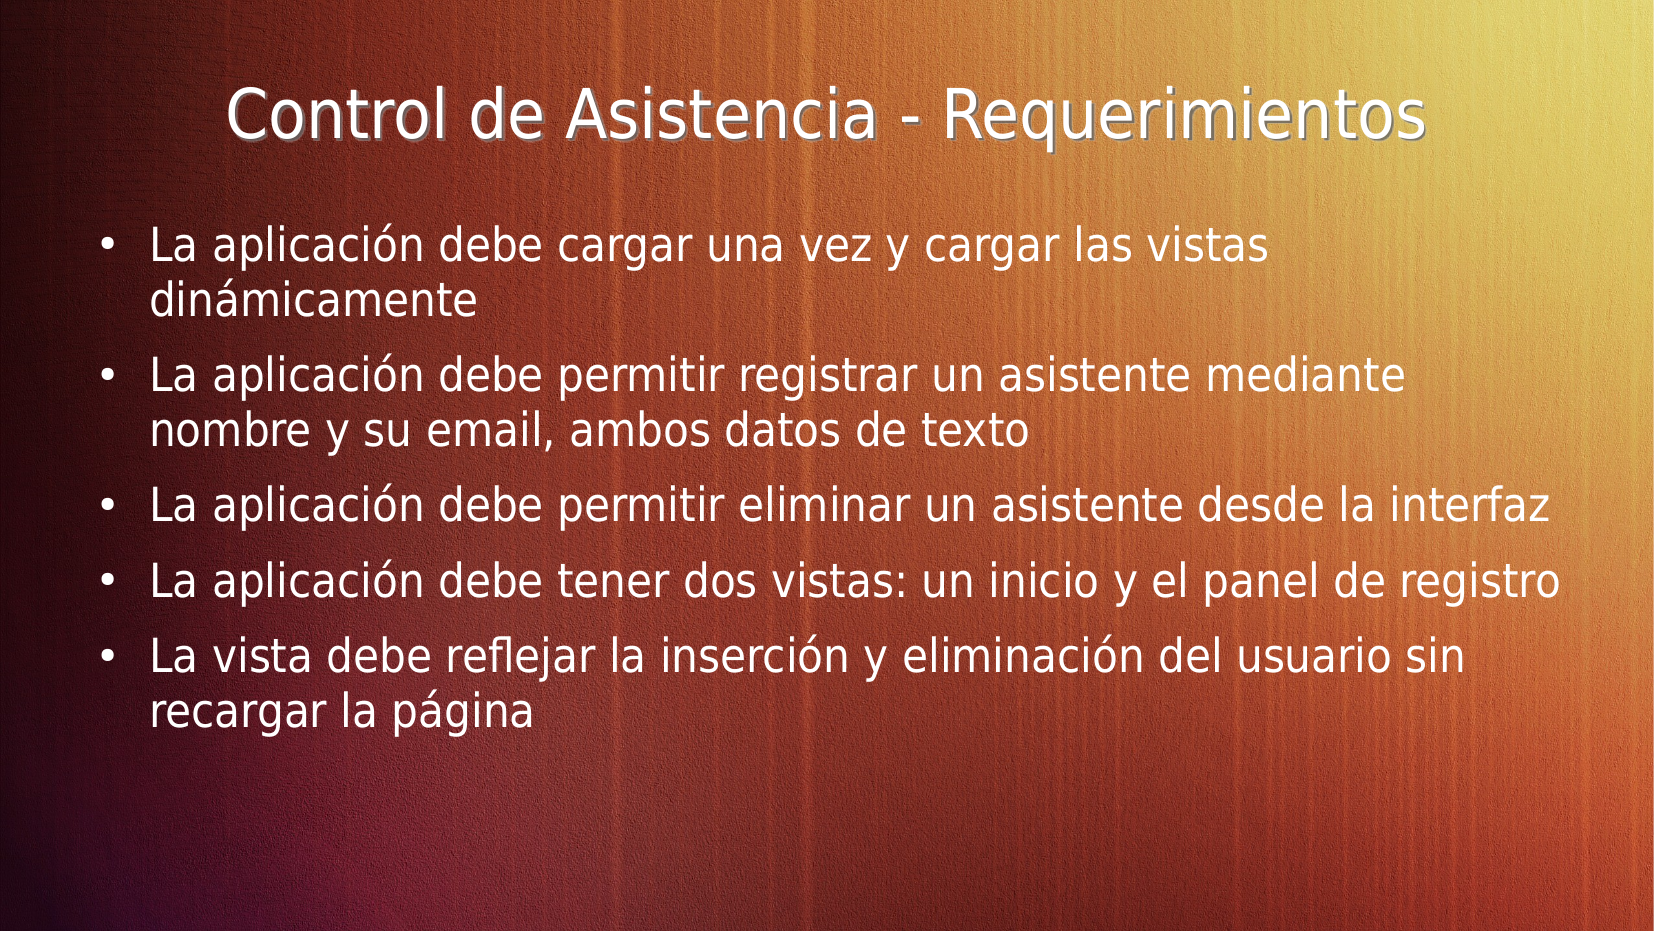

# Control de Asistencia - Requerimientos
La aplicación debe cargar una vez y cargar las vistas dinámicamente
La aplicación debe permitir registrar un asistente mediante nombre y su email, ambos datos de texto
La aplicación debe permitir eliminar un asistente desde la interfaz
La aplicación debe tener dos vistas: un inicio y el panel de registro
La vista debe reflejar la inserción y eliminación del usuario sin recargar la página